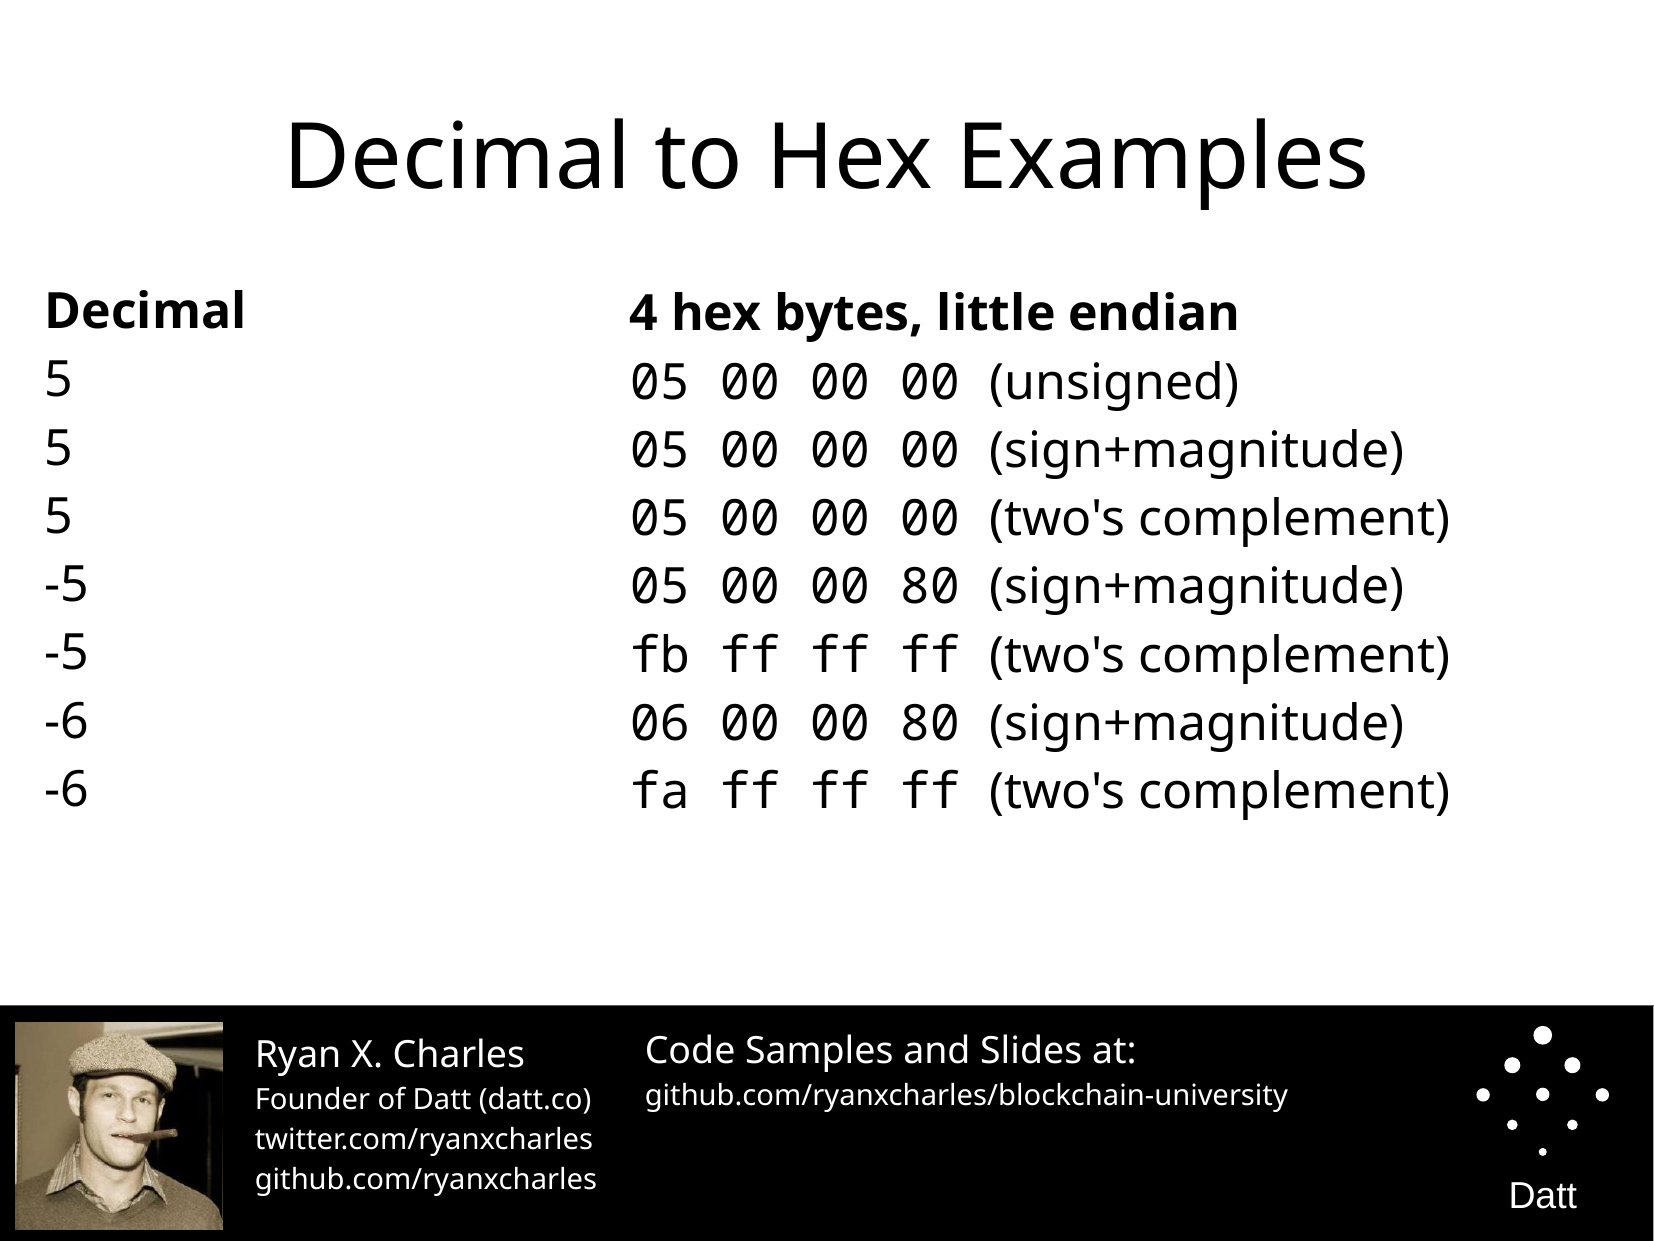

# Decimal to Hex Examples
Decimal
5
5
5
-5
-5
-6
-6
4 hex bytes, little endian
05 00 00 00 (unsigned)
05 00 00 00 (sign+magnitude)
05 00 00 00 (two's complement)
05 00 00 80 (sign+magnitude)
fb ff ff ff (two's complement)
06 00 00 80 (sign+magnitude)
fa ff ff ff (two's complement)
Code Samples and Slides at:
github.com/ryanxcharles/blockchain-university
Ryan X. Charles
Founder of Datt (datt.co)
twitter.com/ryanxcharles
github.com/ryanxcharles
Datt